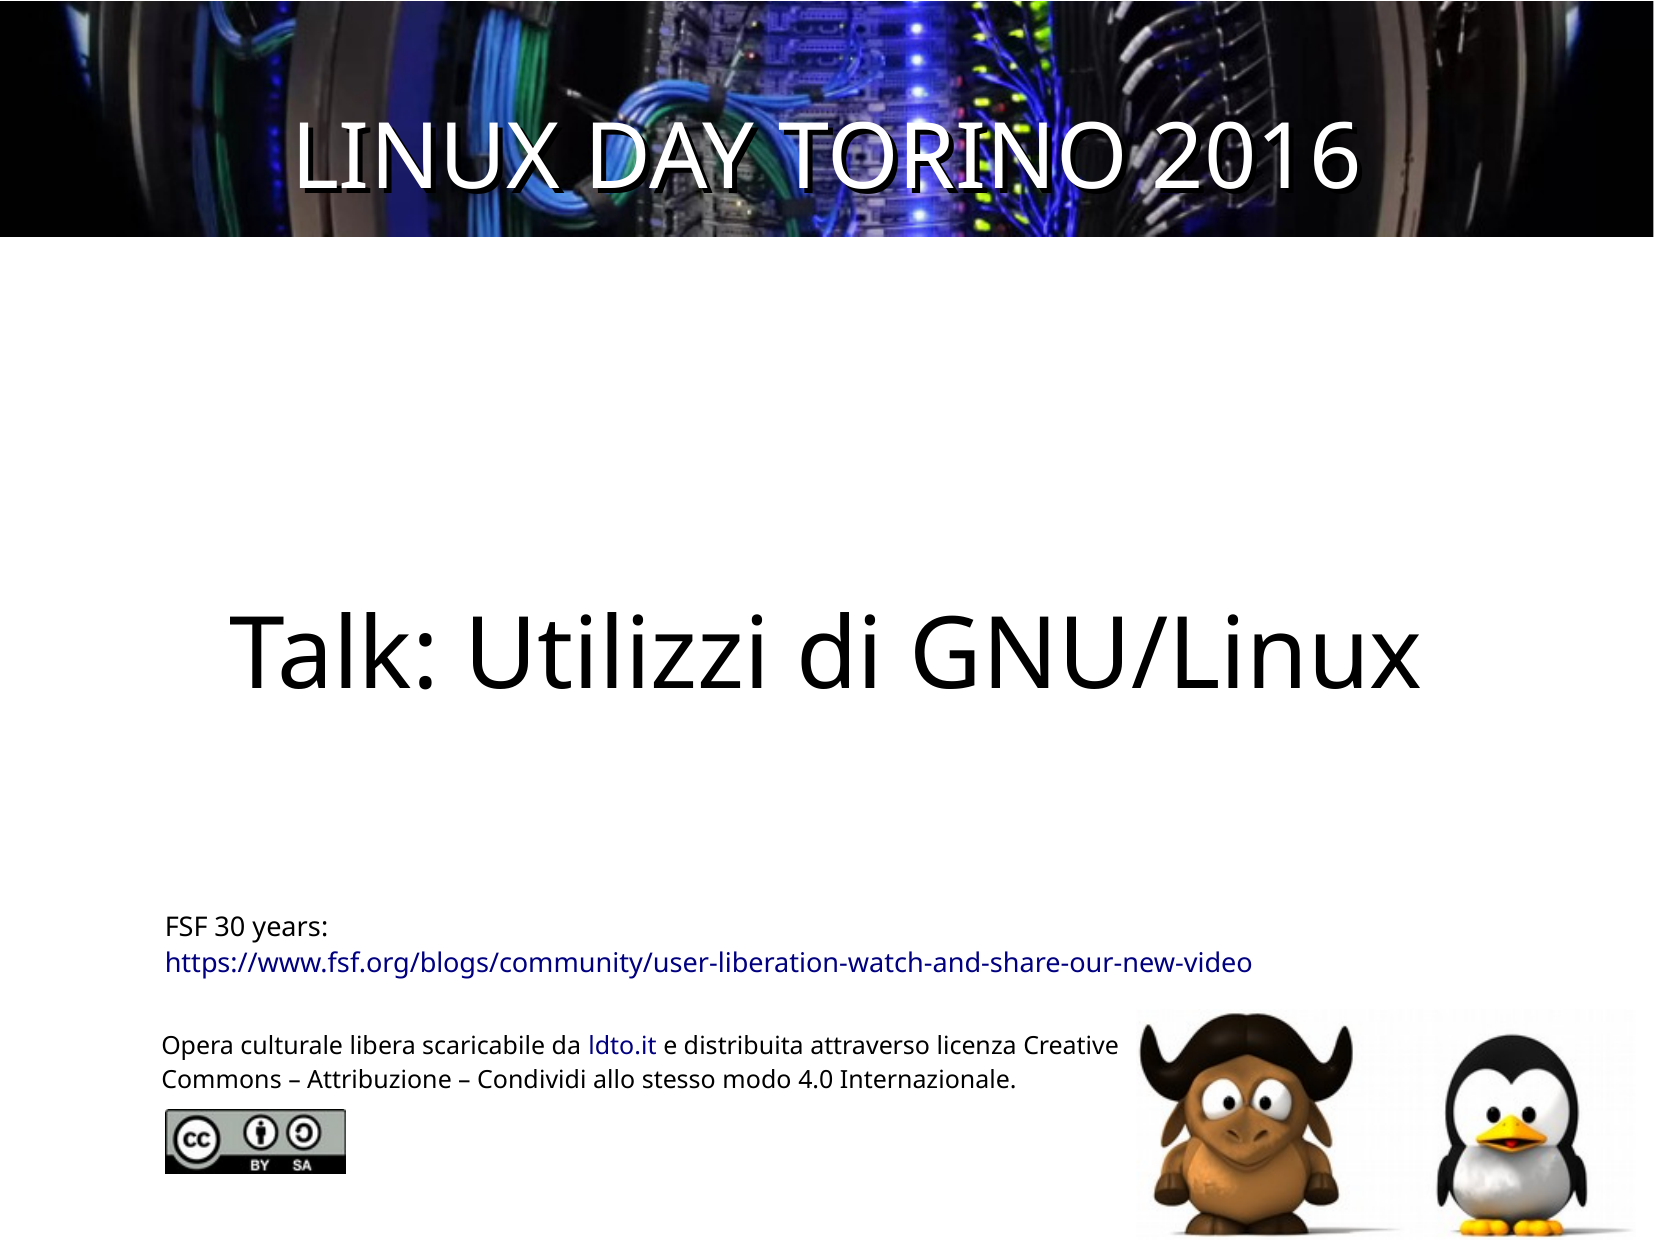

# LINUX DAY TORINO 2016
Talk: Utilizzi di GNU/Linux
FSF 30 years:
https://www.fsf.org/blogs/community/user-liberation-watch-and-share-our-new-video
Opera culturale libera scaricabile da ldto.it e distribuita attraverso licenza Creative Commons – Attribuzione – Condividi allo stesso modo 4.0 Internazionale.